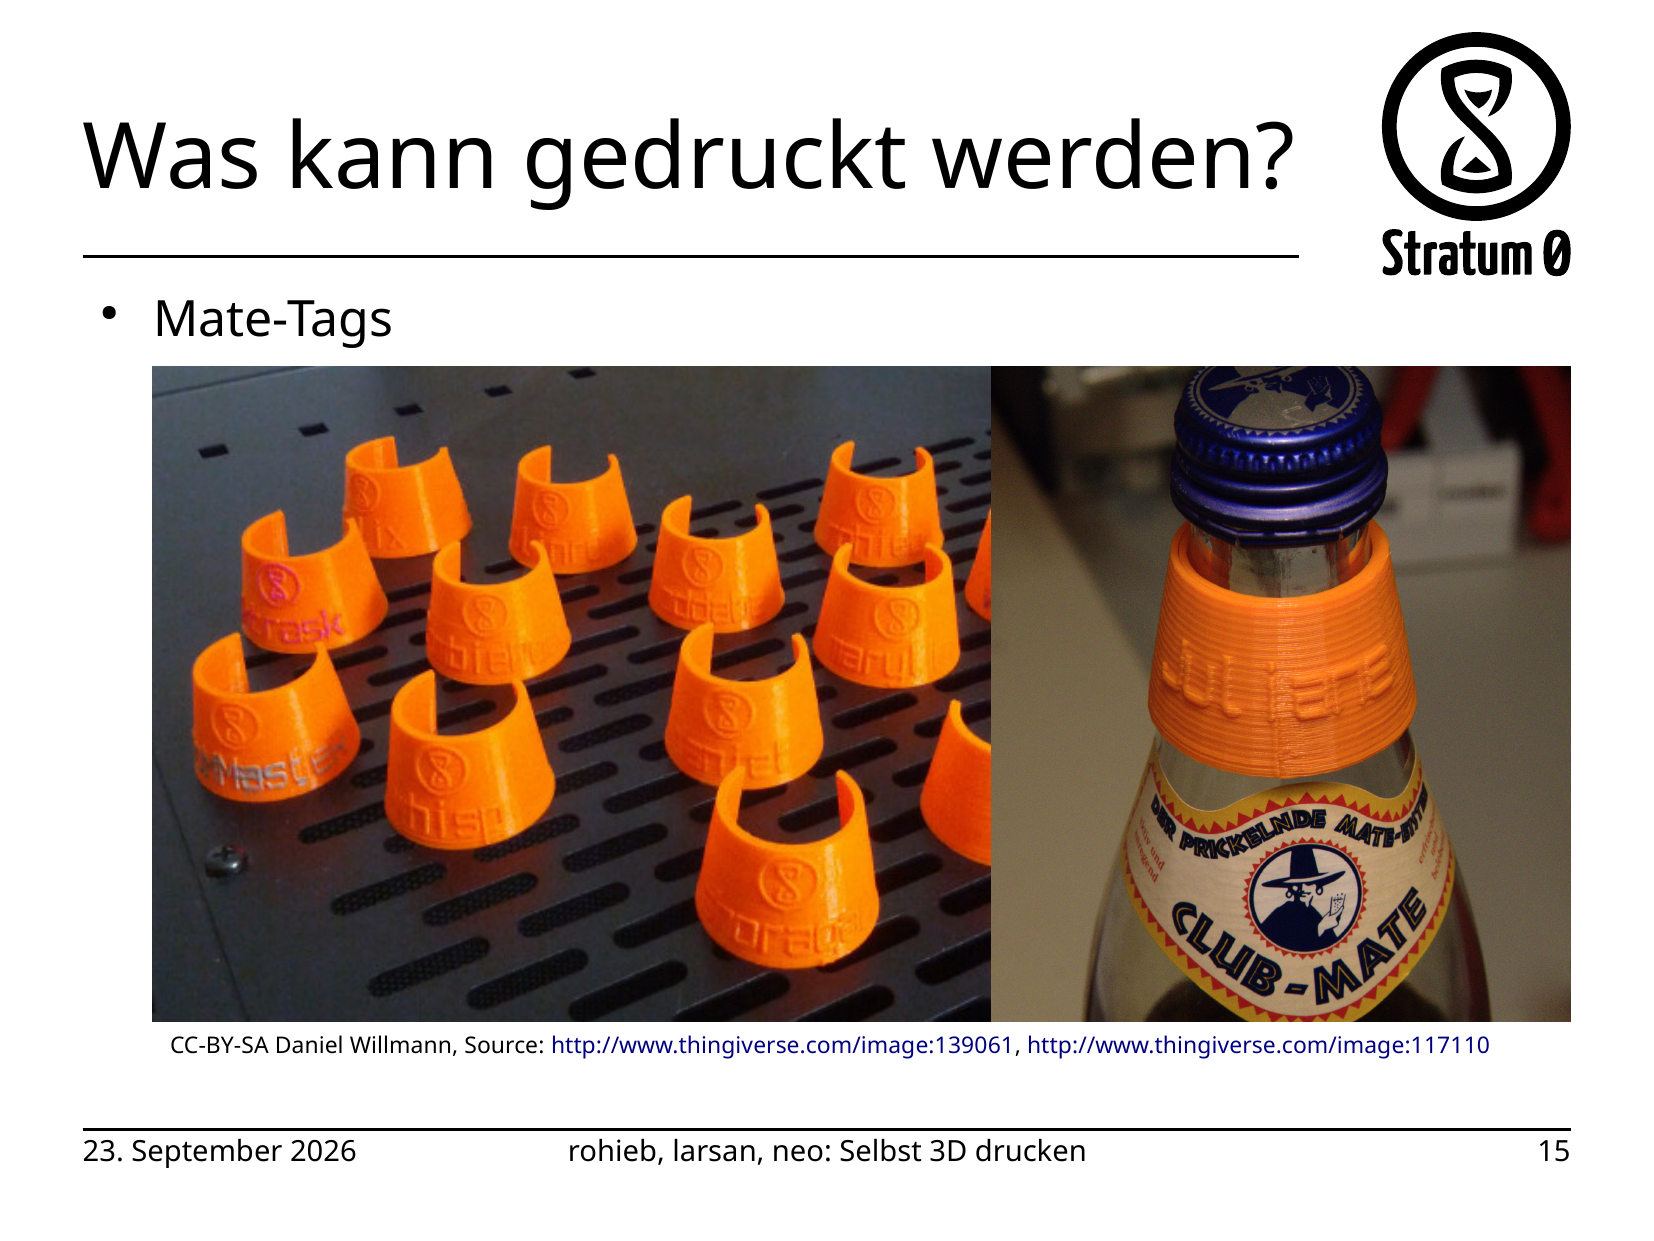

# Was kann gedruckt werden?
Mate-Tags
CC-BY-SA Daniel Willmann, Source: http://www.thingiverse.com/image:139061, http://www.thingiverse.com/image:117110
rohieb, larsan, neo: Selbst 3D drucken
15